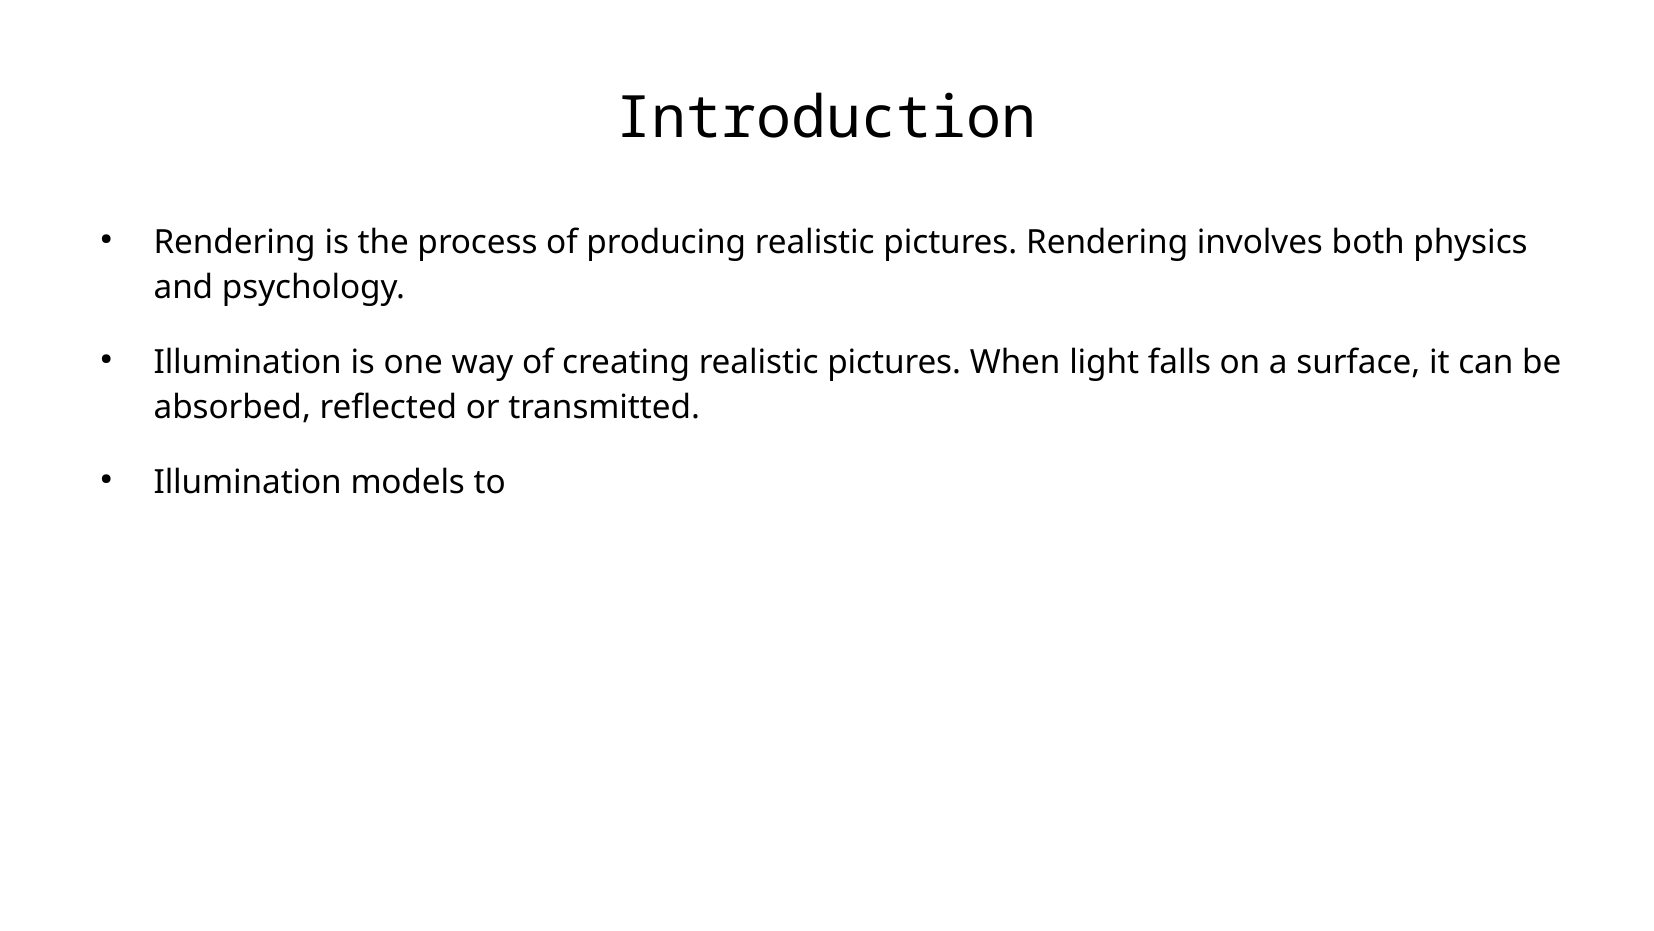

# Introduction
Rendering is the process of producing realistic pictures. Rendering involves both physics and psychology.
Illumination is one way of creating realistic pictures. When light falls on a surface, it can be absorbed, reflected or transmitted.
Illumination models to